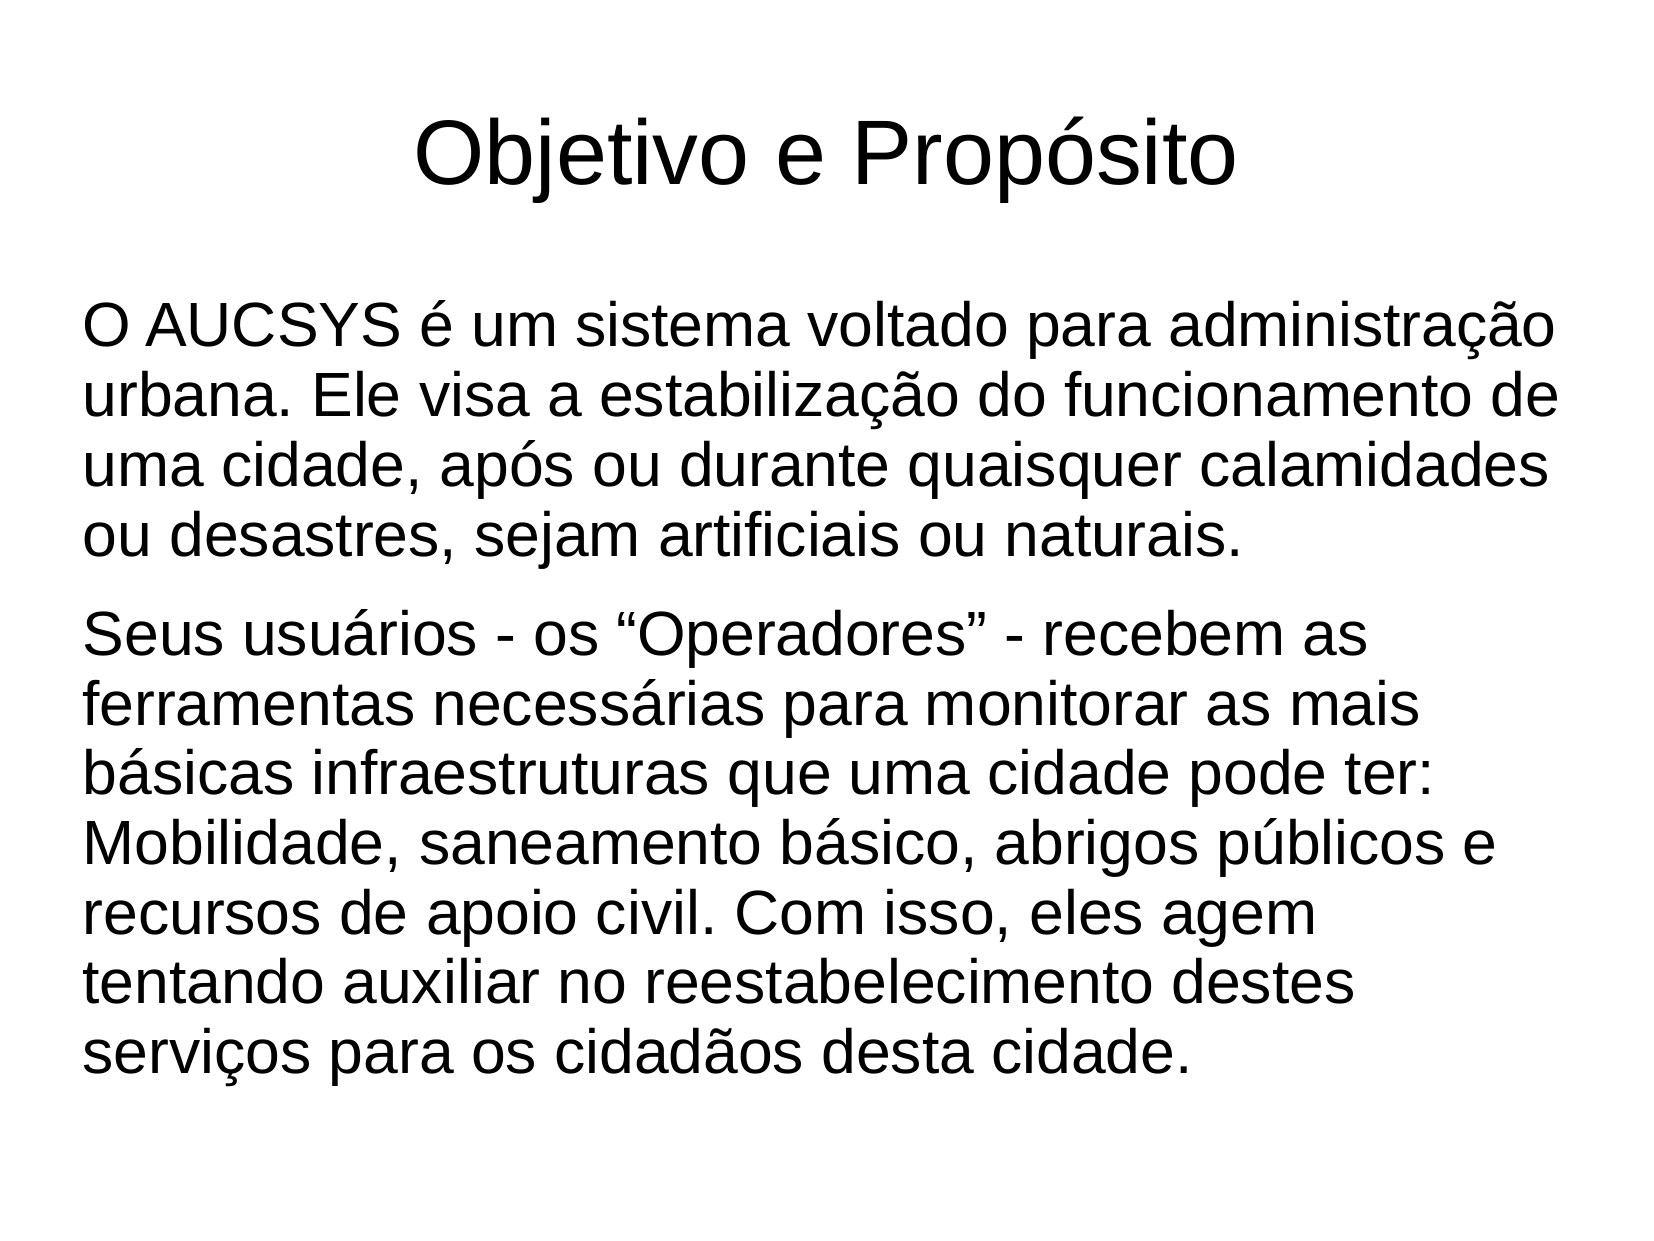

# Objetivo e Propósito
O AUCSYS é um sistema voltado para administração urbana. Ele visa a estabilização do funcionamento de uma cidade, após ou durante quaisquer calamidades ou desastres, sejam artificiais ou naturais.
Seus usuários - os “Operadores” - recebem as ferramentas necessárias para monitorar as mais básicas infraestruturas que uma cidade pode ter: Mobilidade, saneamento básico, abrigos públicos e recursos de apoio civil. Com isso, eles agem tentando auxiliar no reestabelecimento destes serviços para os cidadãos desta cidade.